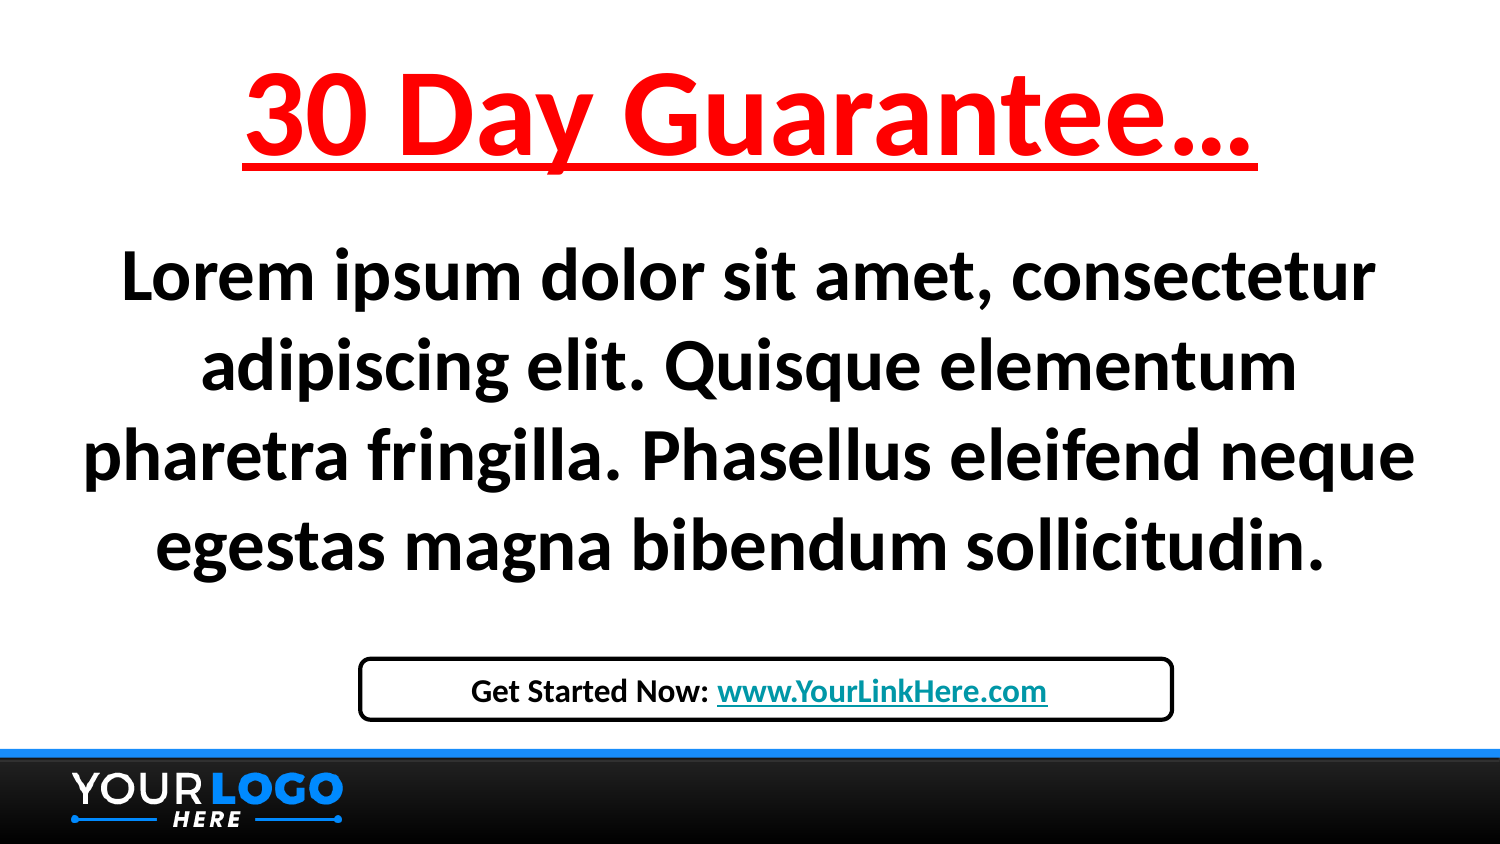

30 Day Guarantee…
Lorem ipsum dolor sit amet, consectetur adipiscing elit. Quisque elementum pharetra fringilla. Phasellus eleifend neque egestas magna bibendum sollicitudin.
Get Started Now: www.YourLinkHere.com